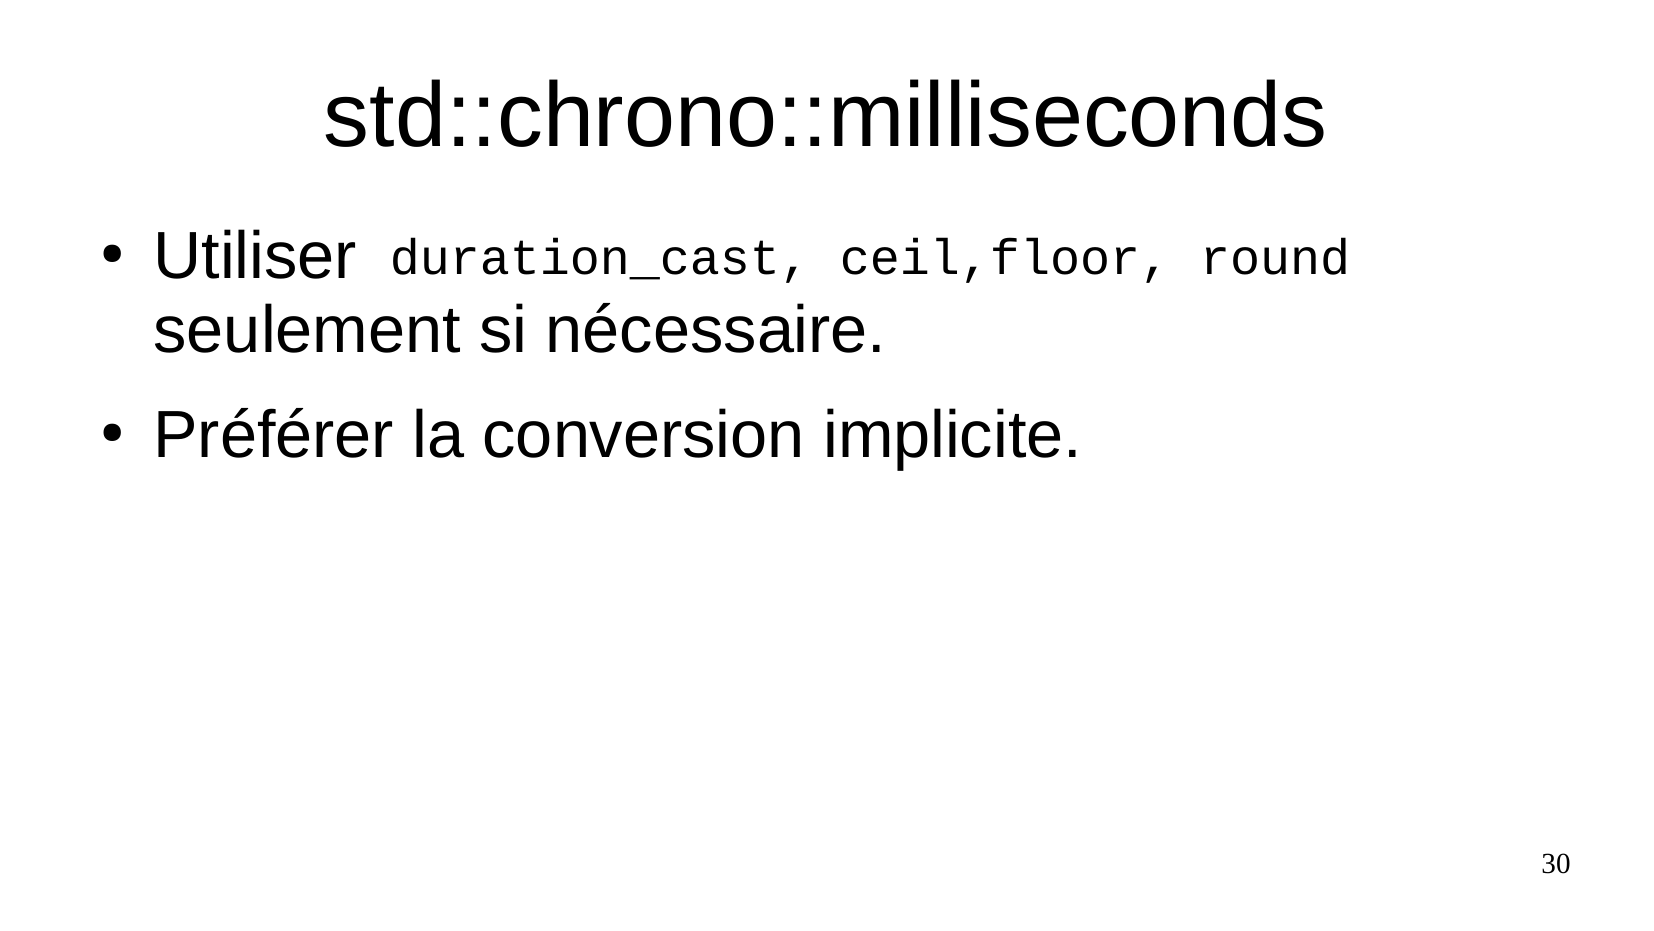

# std::chrono::milliseconds
Utiliser
seulement si nécessaire.
Préférer la conversion implicite.
duration_cast, ceil,floor, round
30